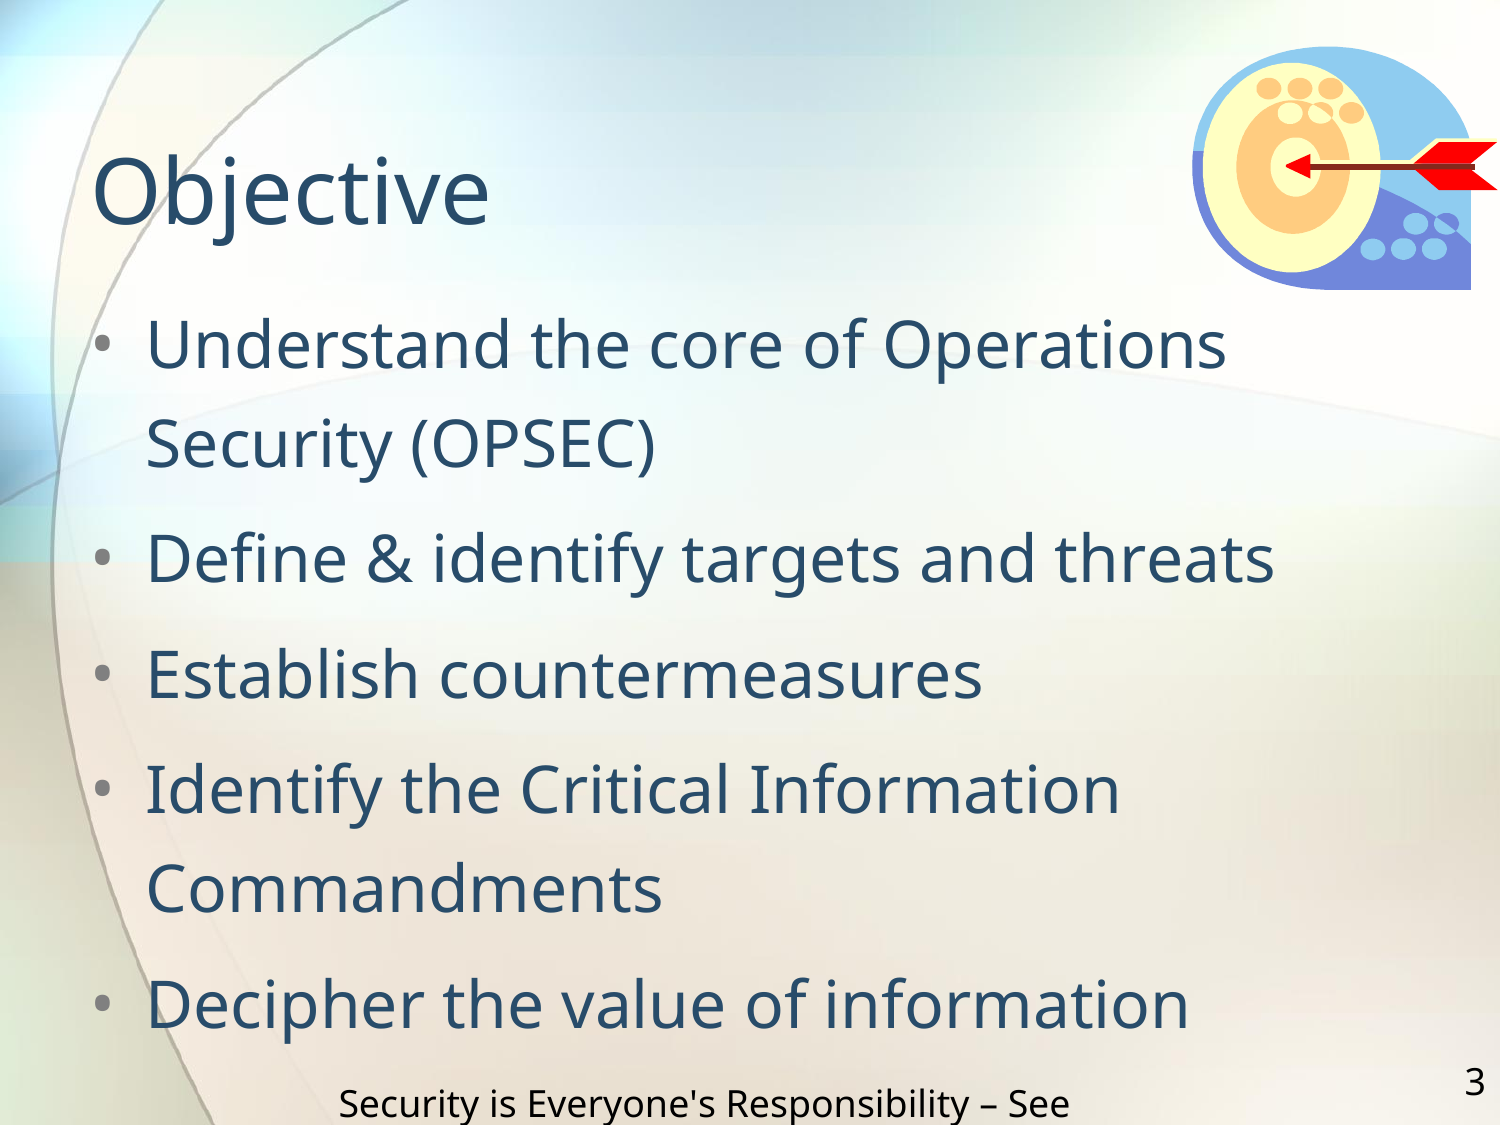

Objective
# Understand the core of Operations Security (OPSEC)
Define & identify targets and threats
Establish countermeasures
Identify the Critical Information Commandments
Decipher the value of information
Security is Everyone's Responsibility – See Something, Say Something!